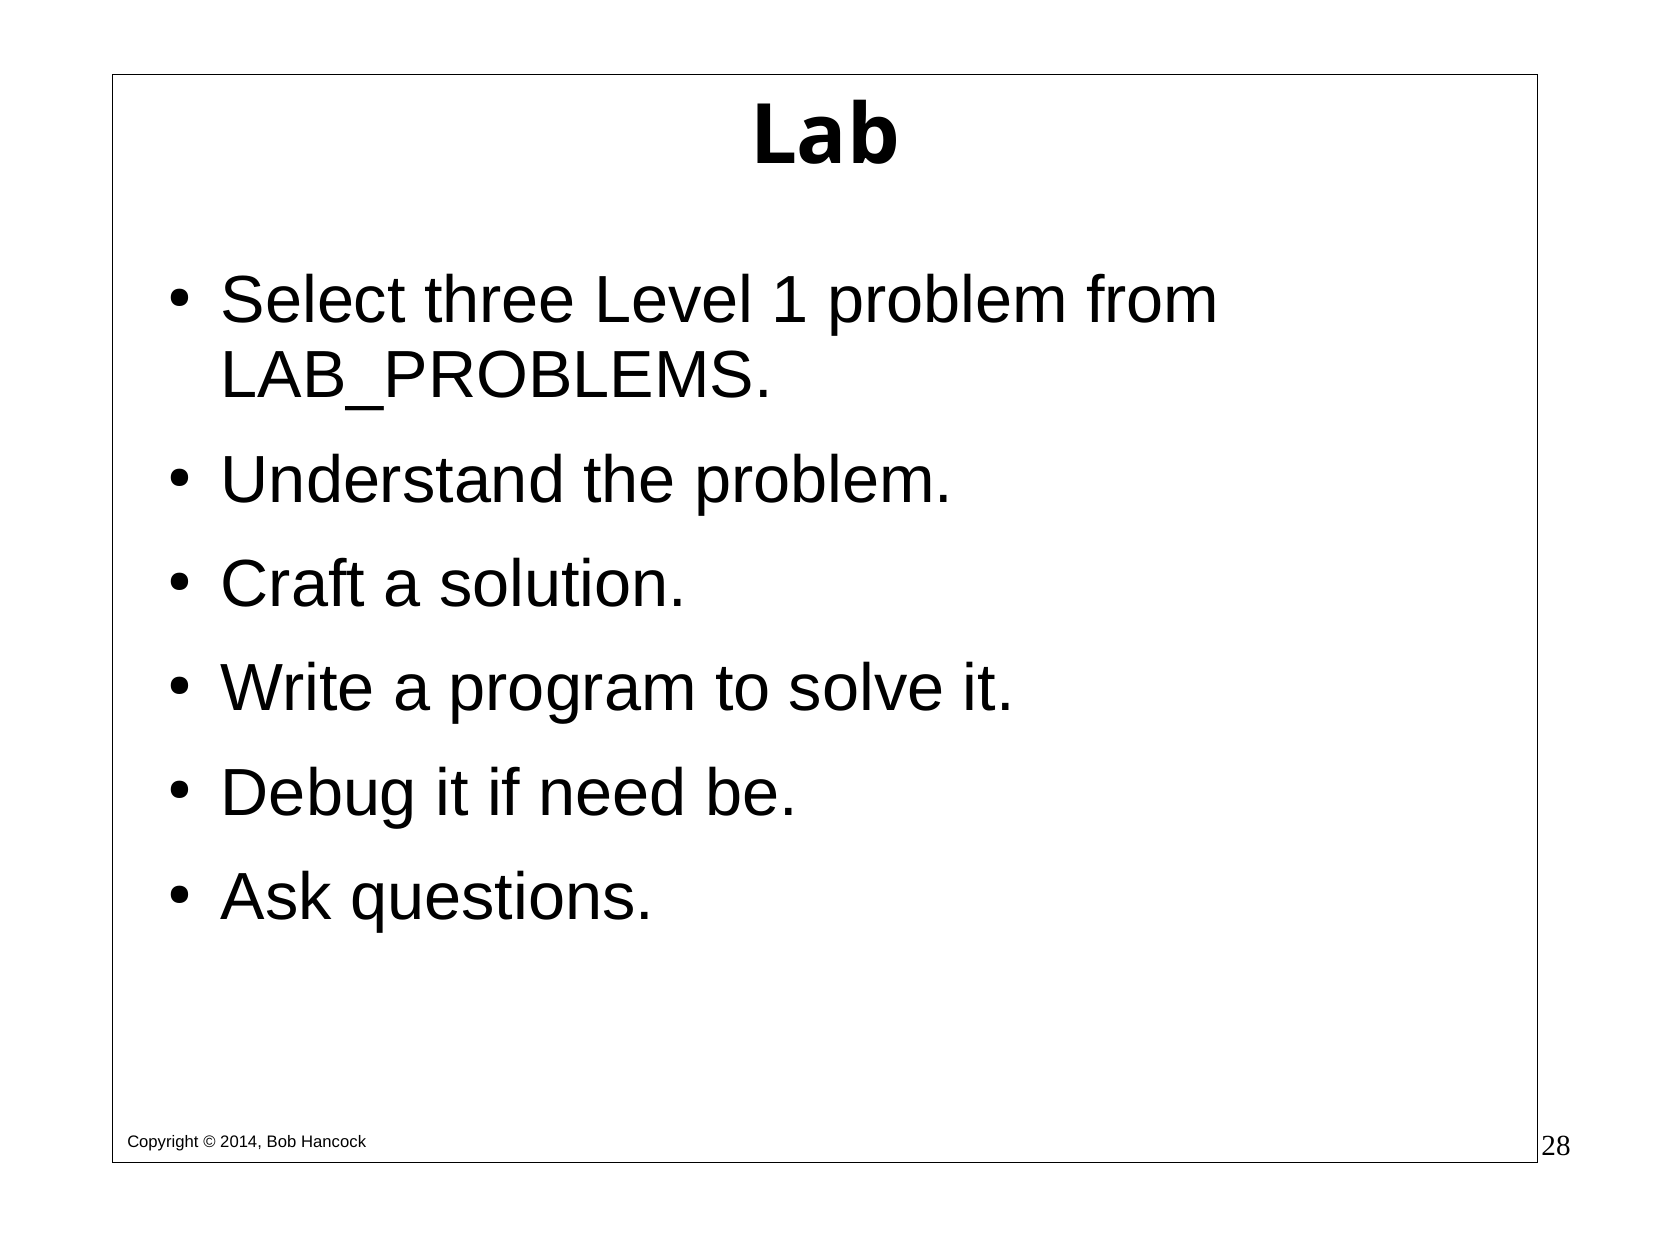

# Lab
Select three Level 1 problem from LAB_PROBLEMS.
Understand the problem.
Craft a solution.
Write a program to solve it.
Debug it if need be.
Ask questions.
Copyright © 2014, Bob Hancock
28